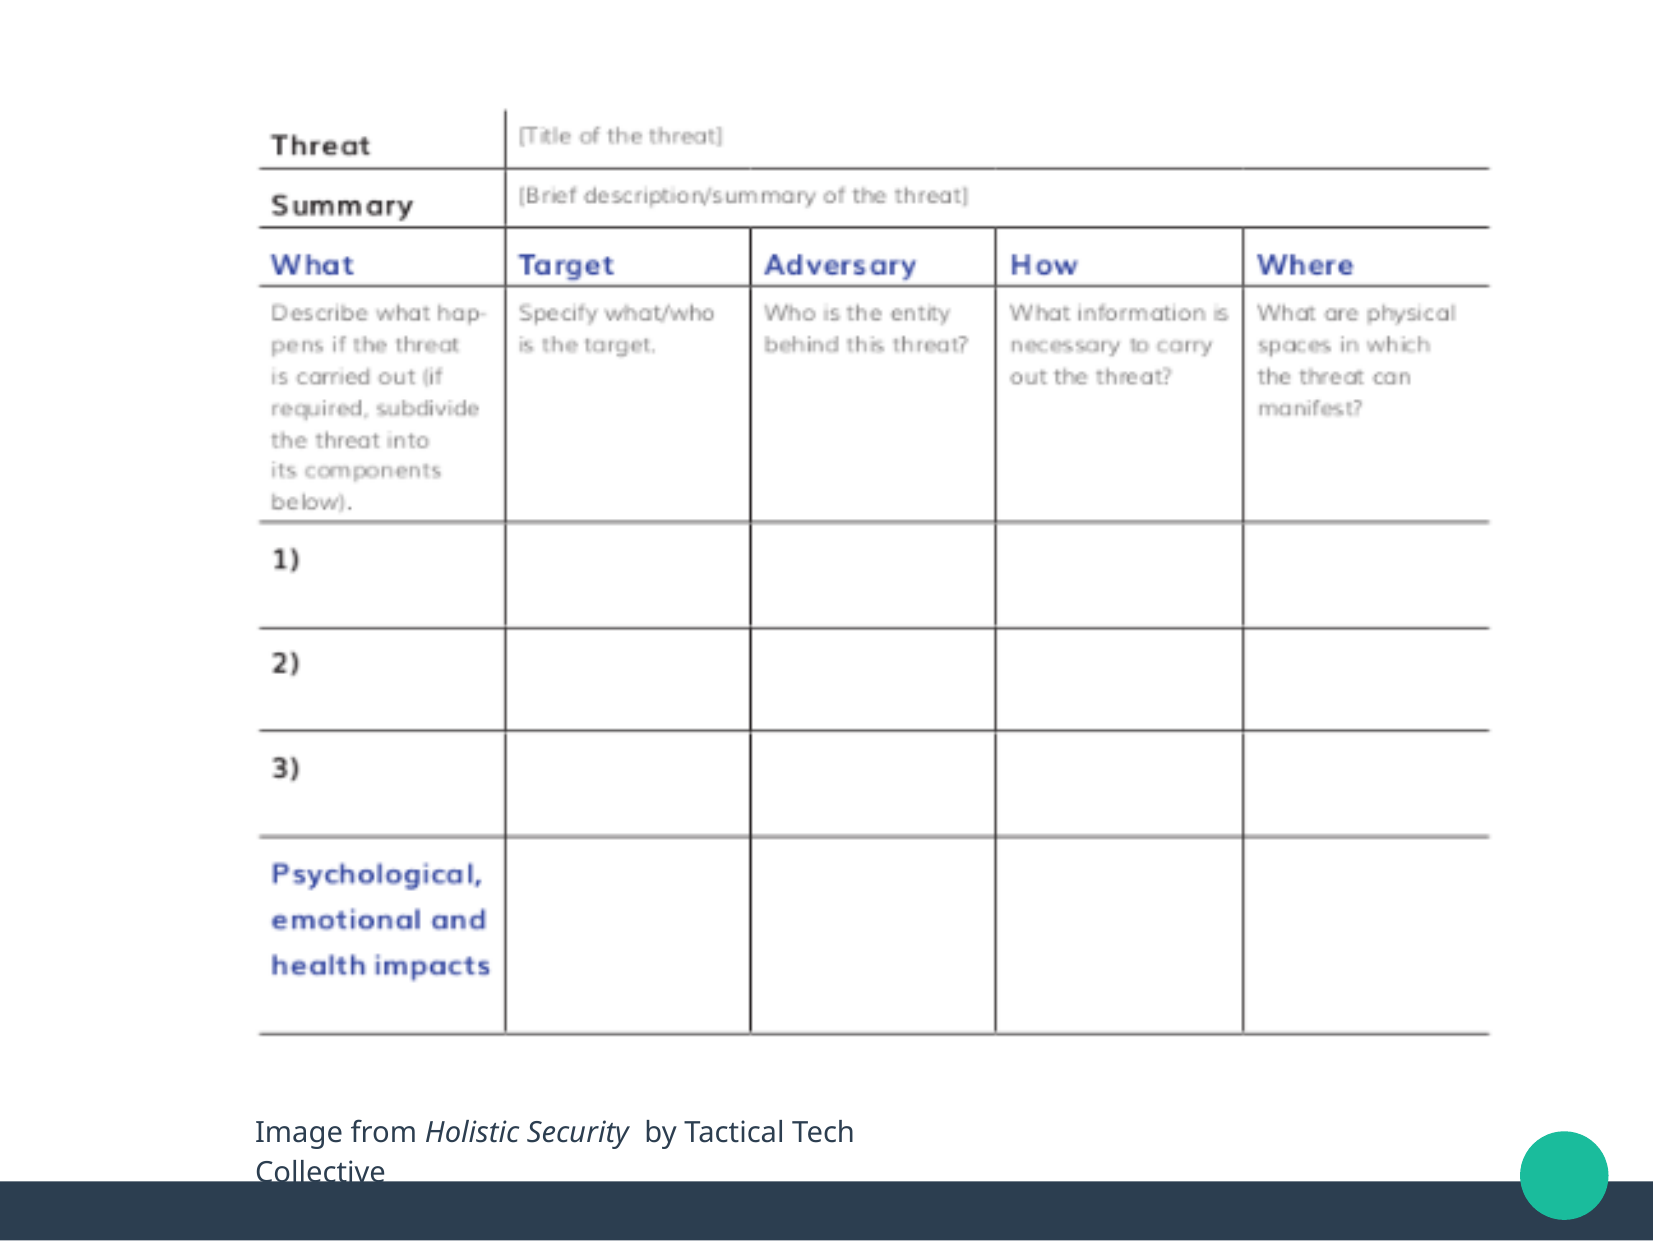

Image from Holistic Security by Tactical Tech Collective